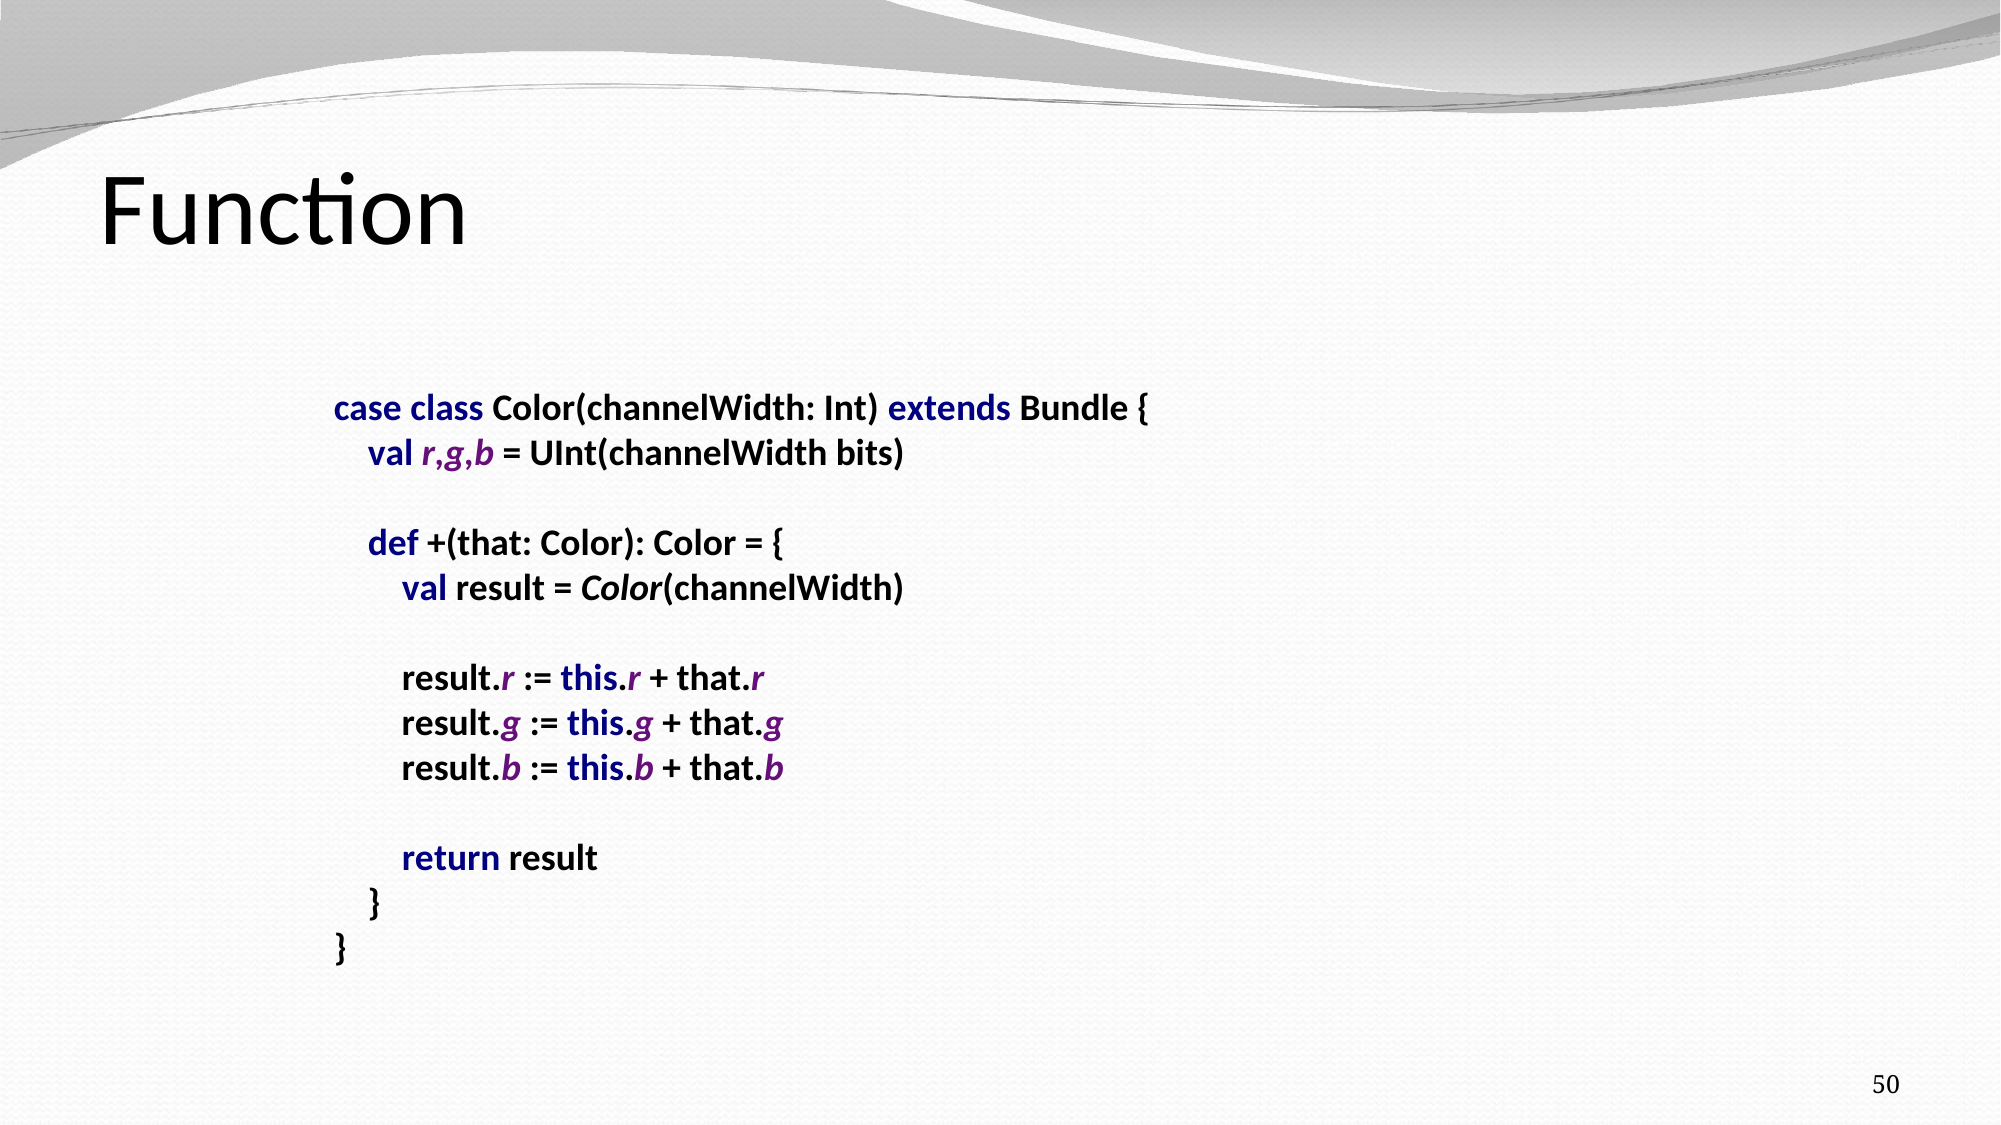

# Function
case class Color(channelWidth: Int) extends Bundle {
 val r,g,b = UInt(channelWidth bits)
 def +(that: Color): Color = {
 val result = Color(channelWidth)
 result.r := this.r + that.r
 result.g := this.g + that.g
 result.b := this.b + that.b
 return result
 }
}